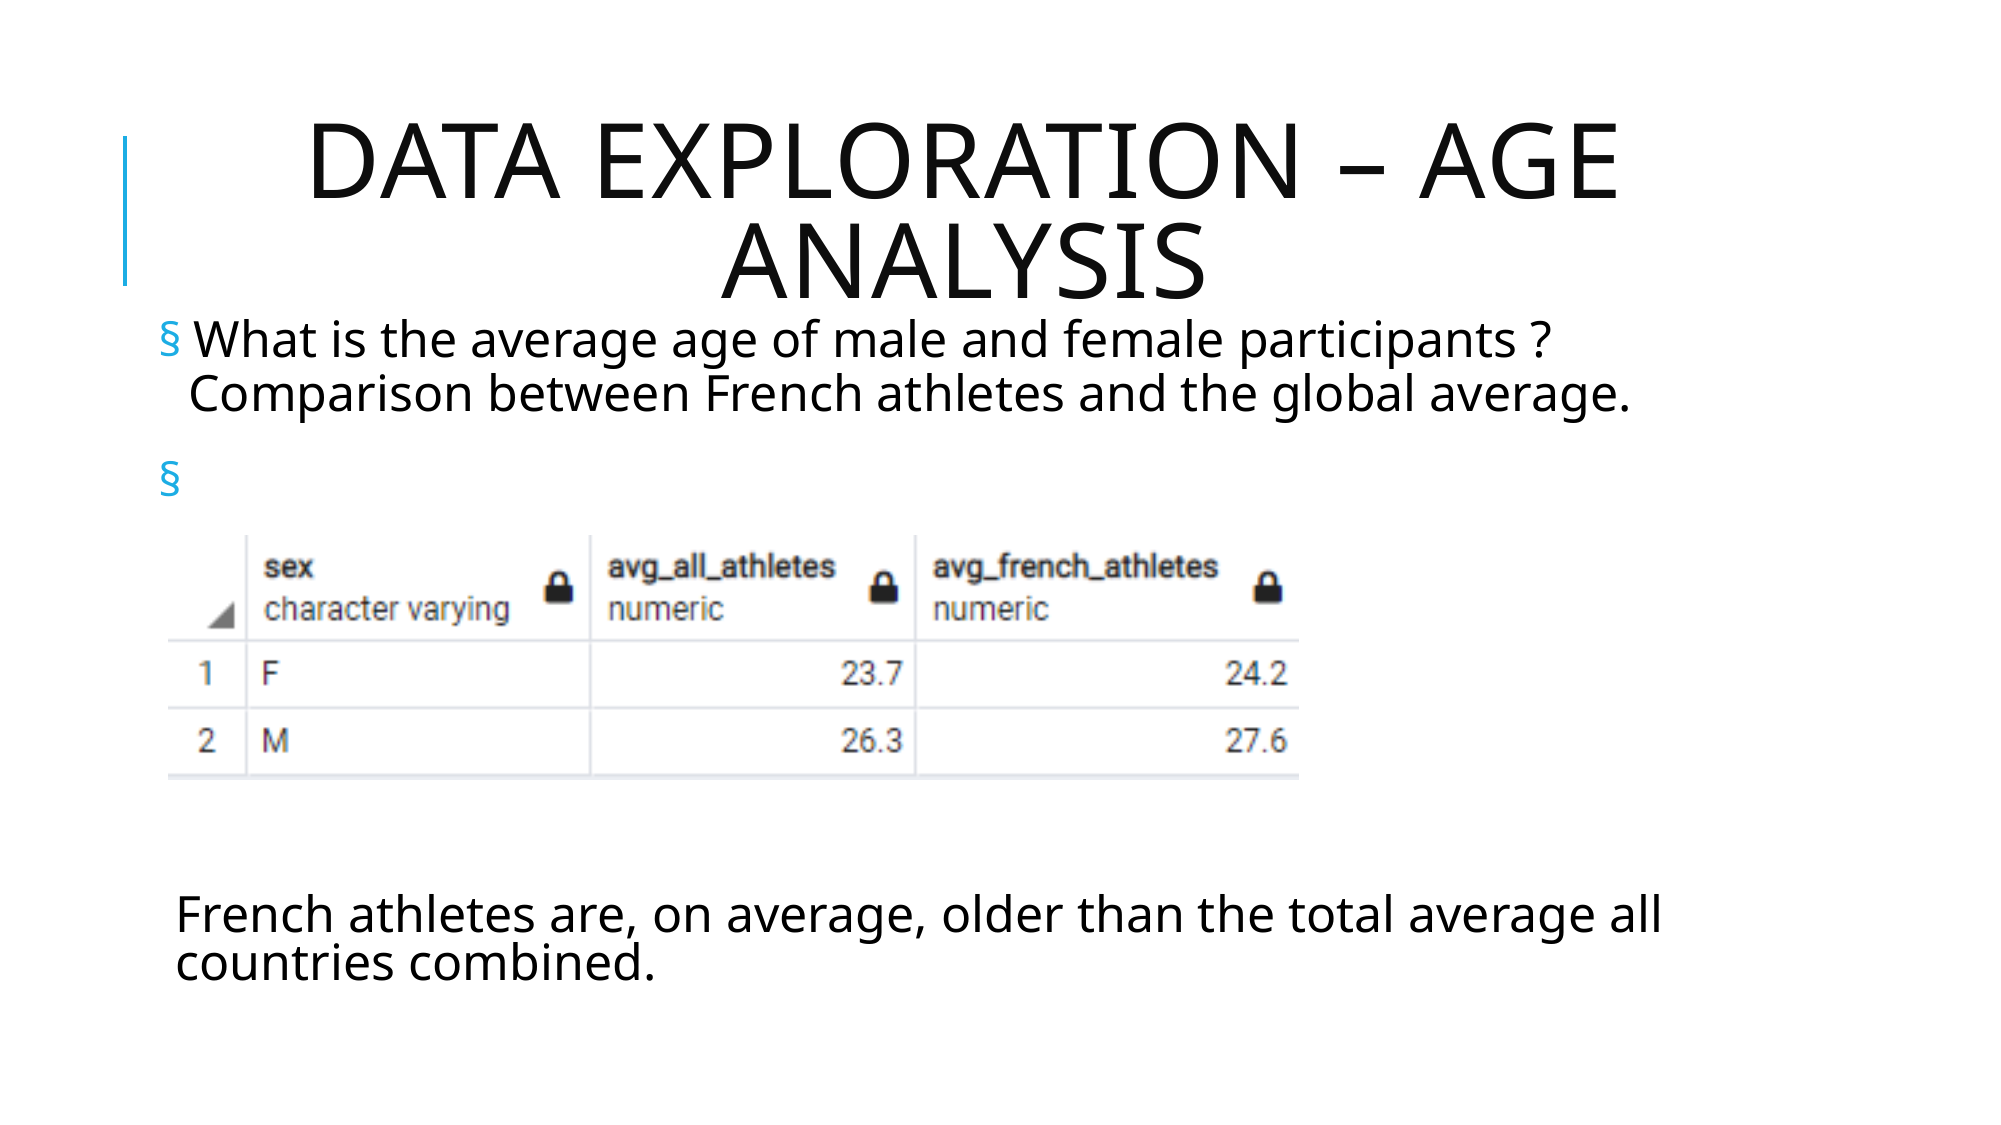

# Data exploration – Age analysis
 What is the average age of male and female participants ? Comparison between French athletes and the global average.
French athletes are, on average, older than the total average all countries combined.